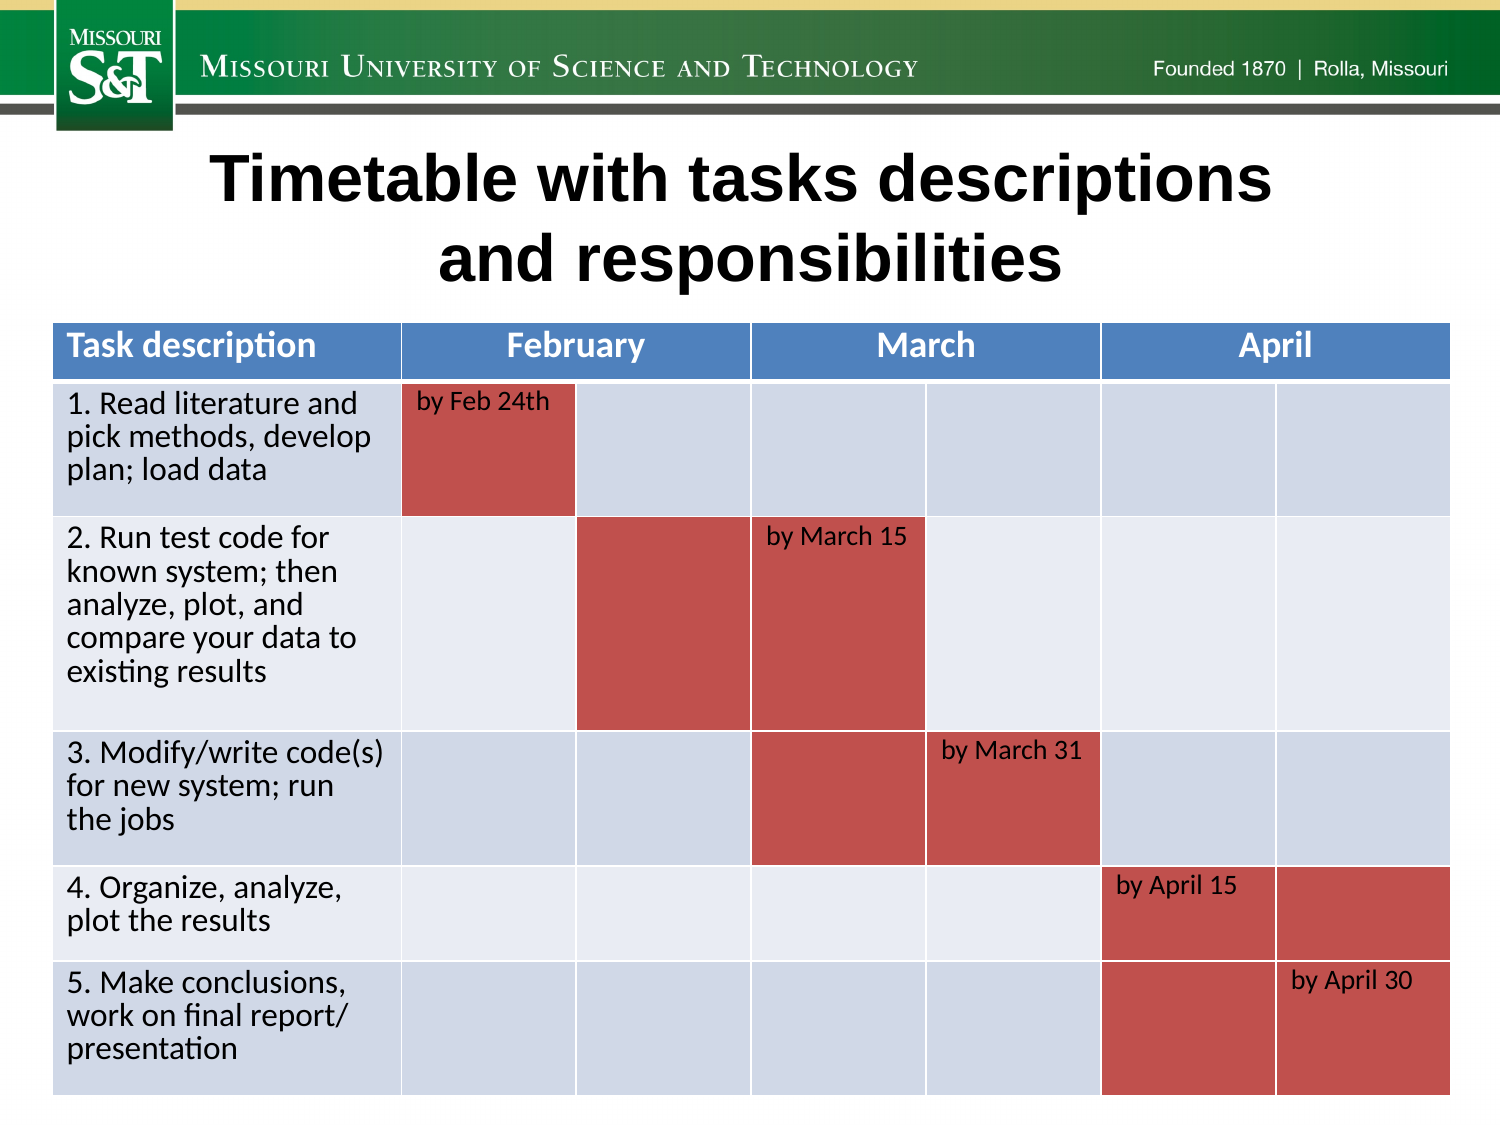

Timetable with tasks descriptions
and responsibilities
| Task description | February | | March | | April | |
| --- | --- | --- | --- | --- | --- | --- |
| 1. Read literature and pick methods, develop plan; load data | by Feb 24th | | | | | |
| 2. Run test code for known system; then analyze, plot, and compare your data to existing results | | | by March 15 | | | |
| 3. Modify/write code(s) for new system; run the jobs | | | | by March 31 | | |
| 4. Organize, analyze, plot the results | | | | | by April 15 | |
| 5. Make conclusions, work on final report/ presentation | | | | | | by April 30 |